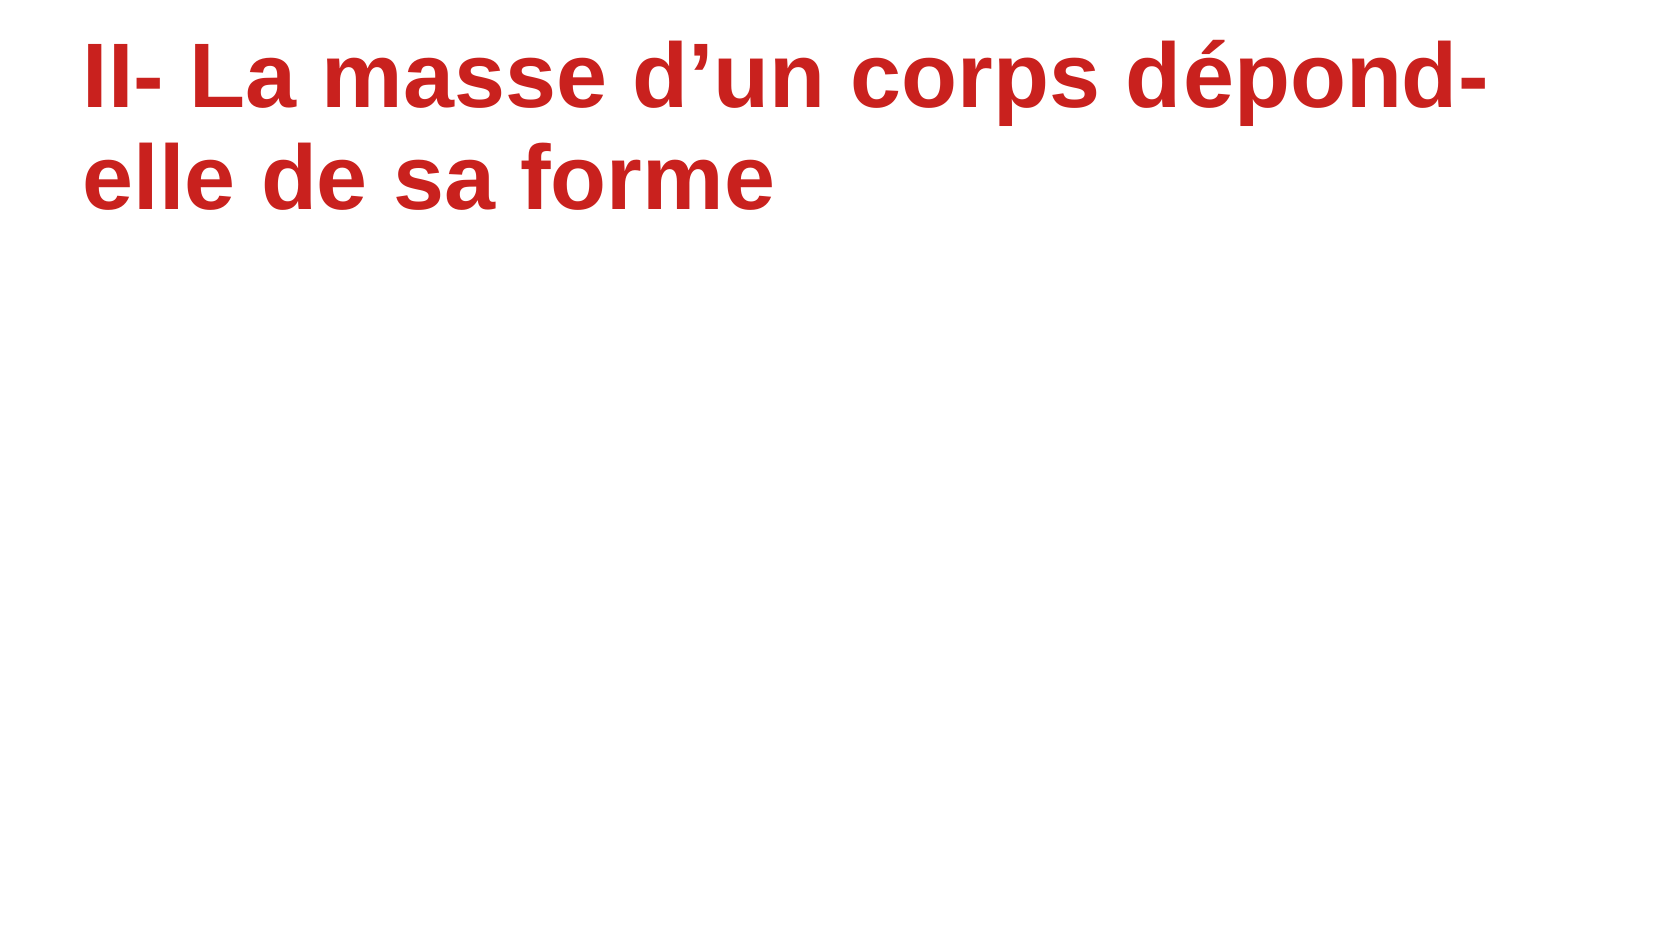

# II- La masse d’un corps dépond-elle de sa forme